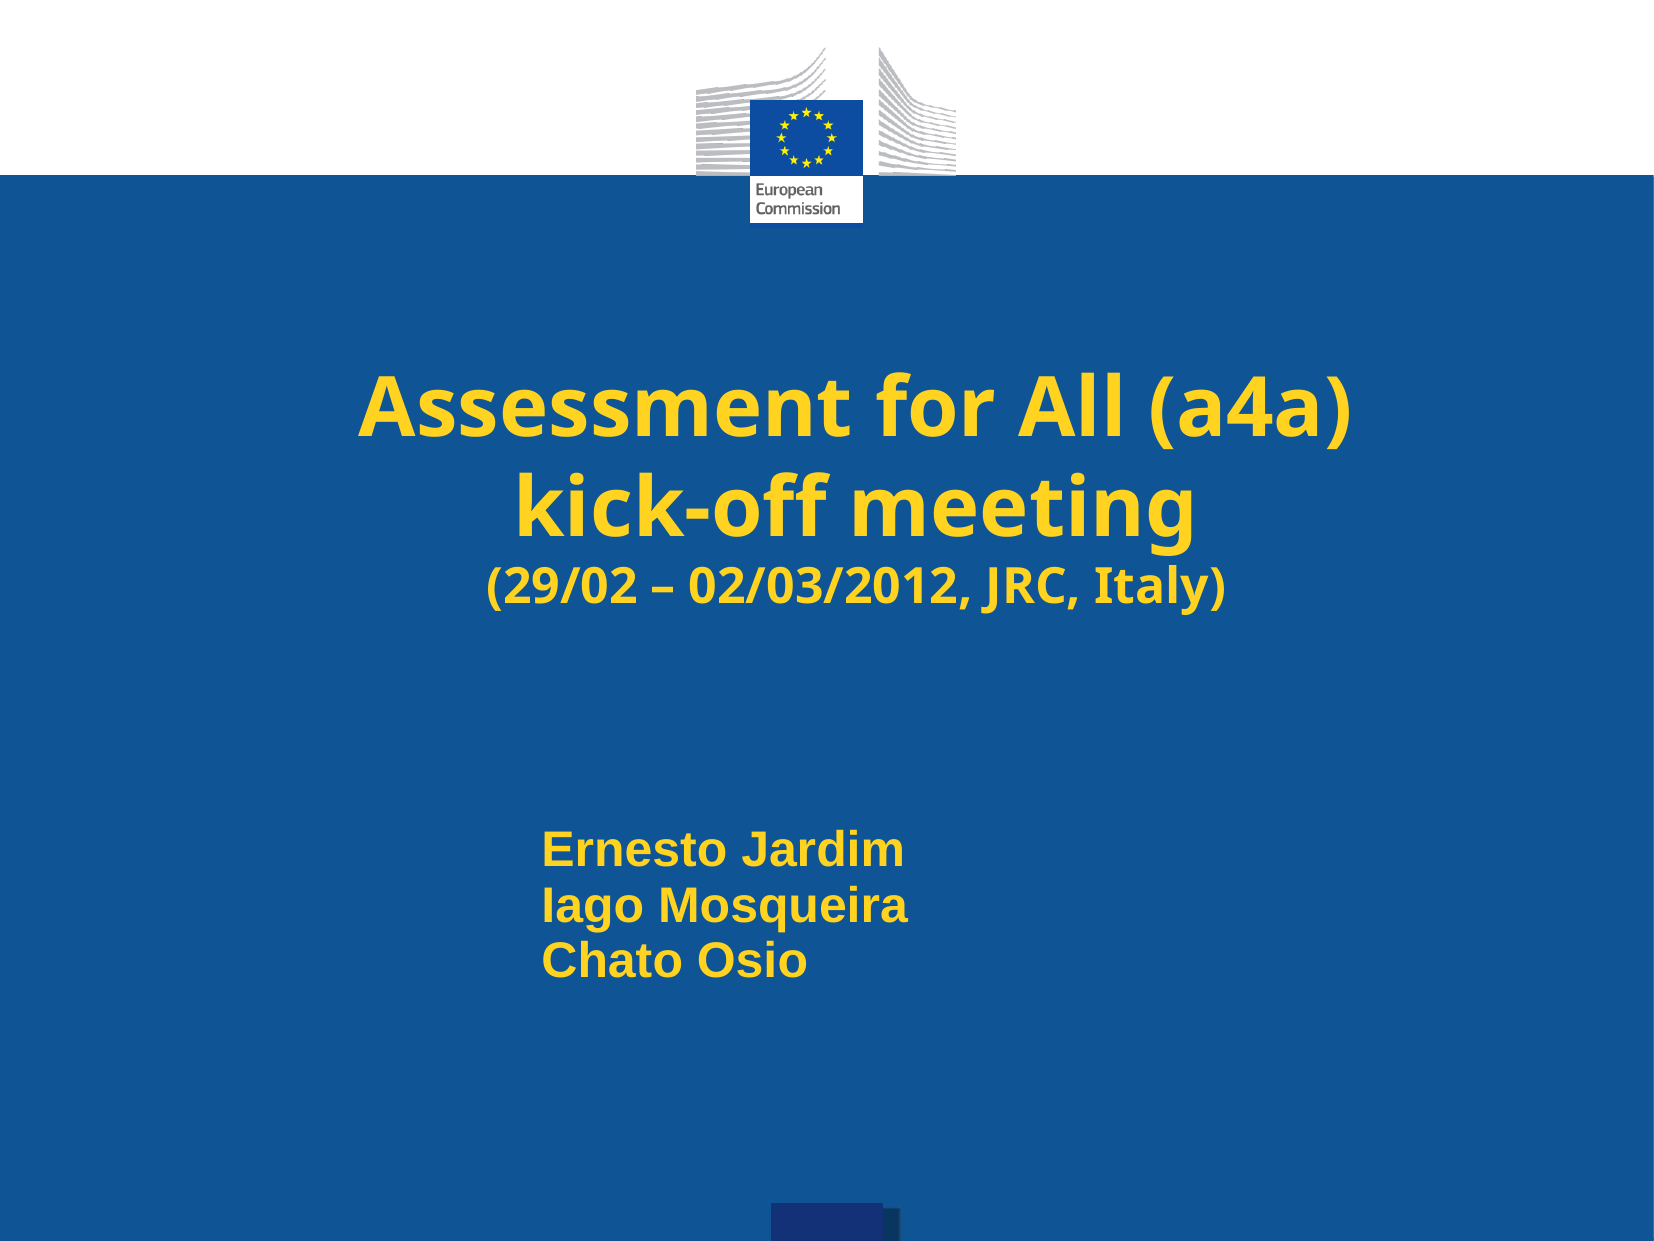

# Assessment for All (a4a) kick-off meeting (29/02 – 02/03/2012, JRC, Italy)
Ernesto Jardim
Iago Mosqueira
Chato Osio